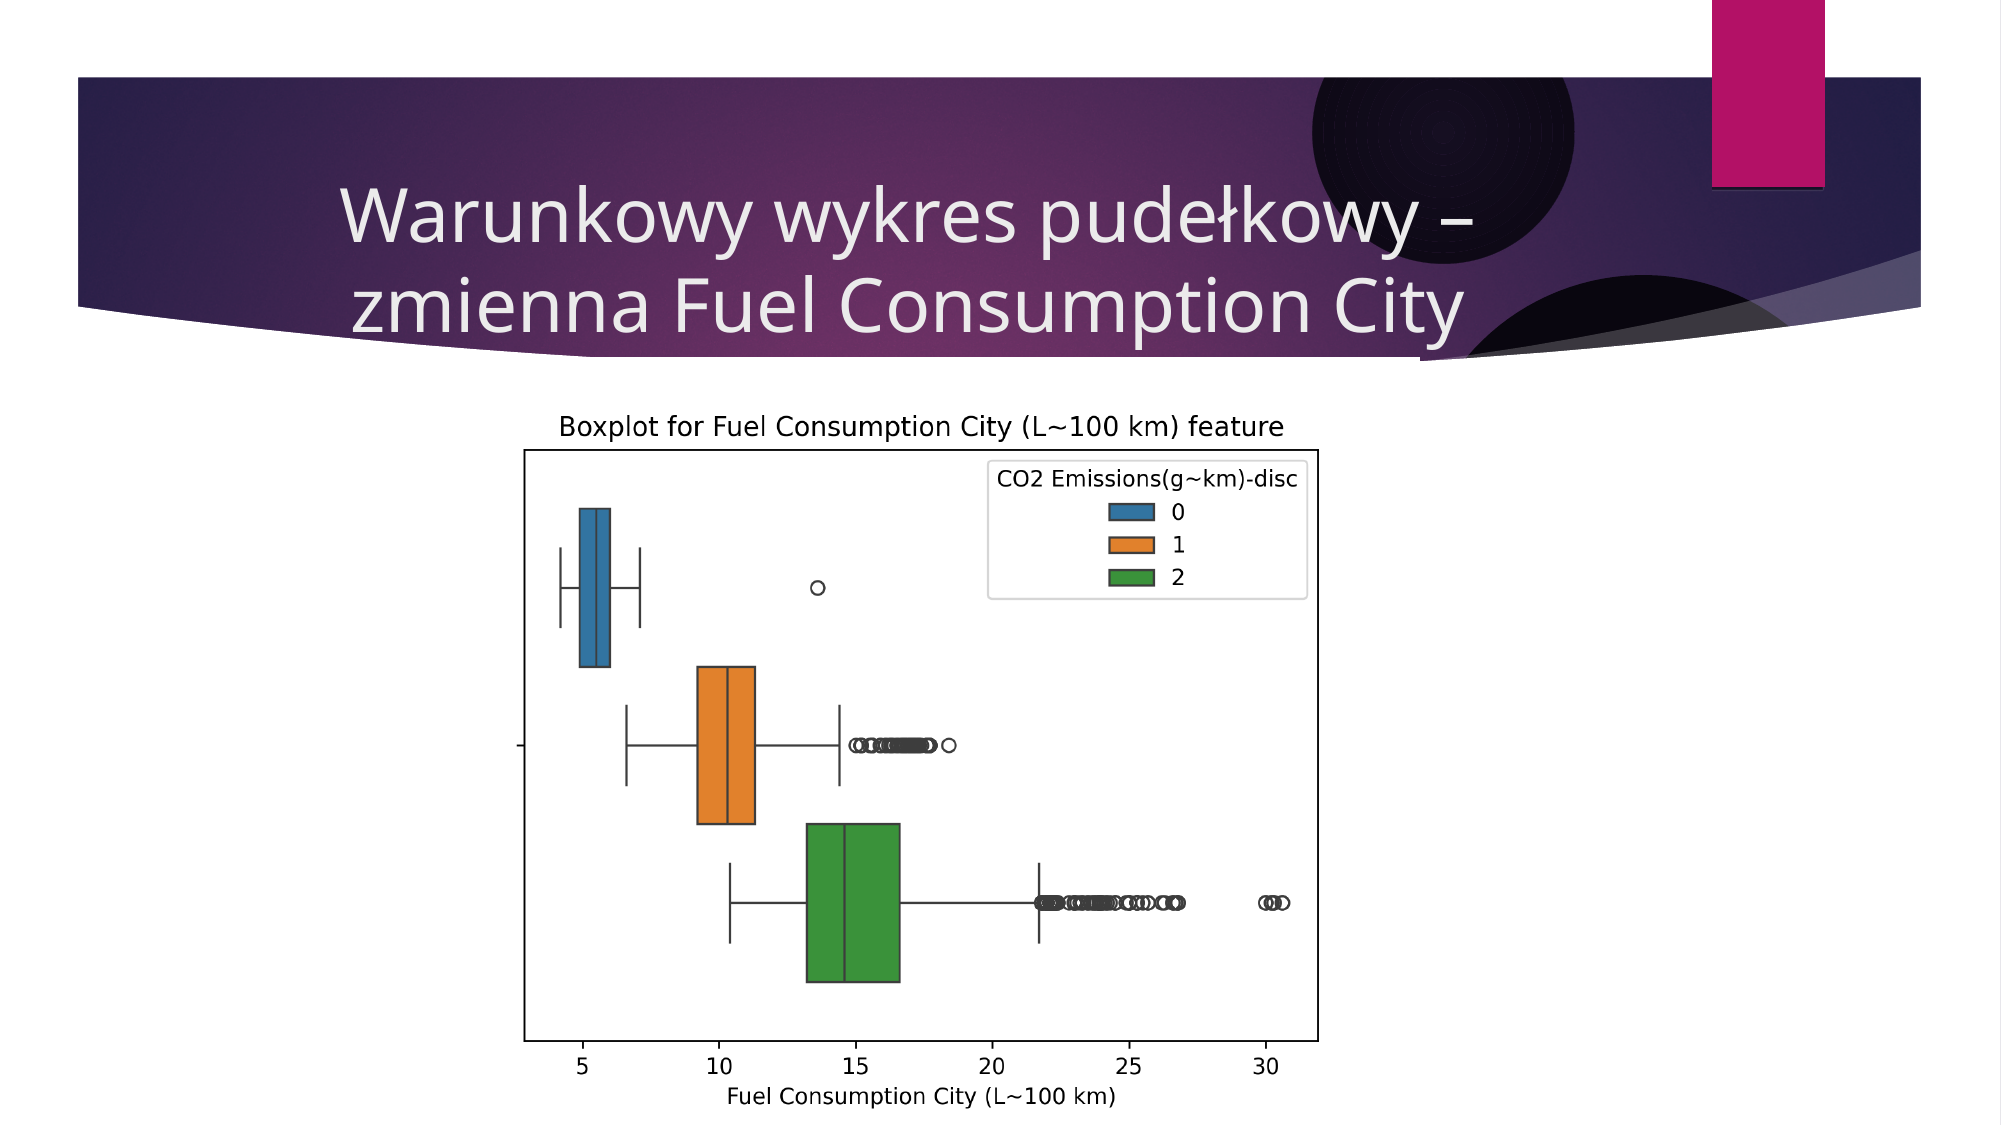

# Warunkowy wykres pudełkowy – zmienna Fuel Consumption City (l/100km).